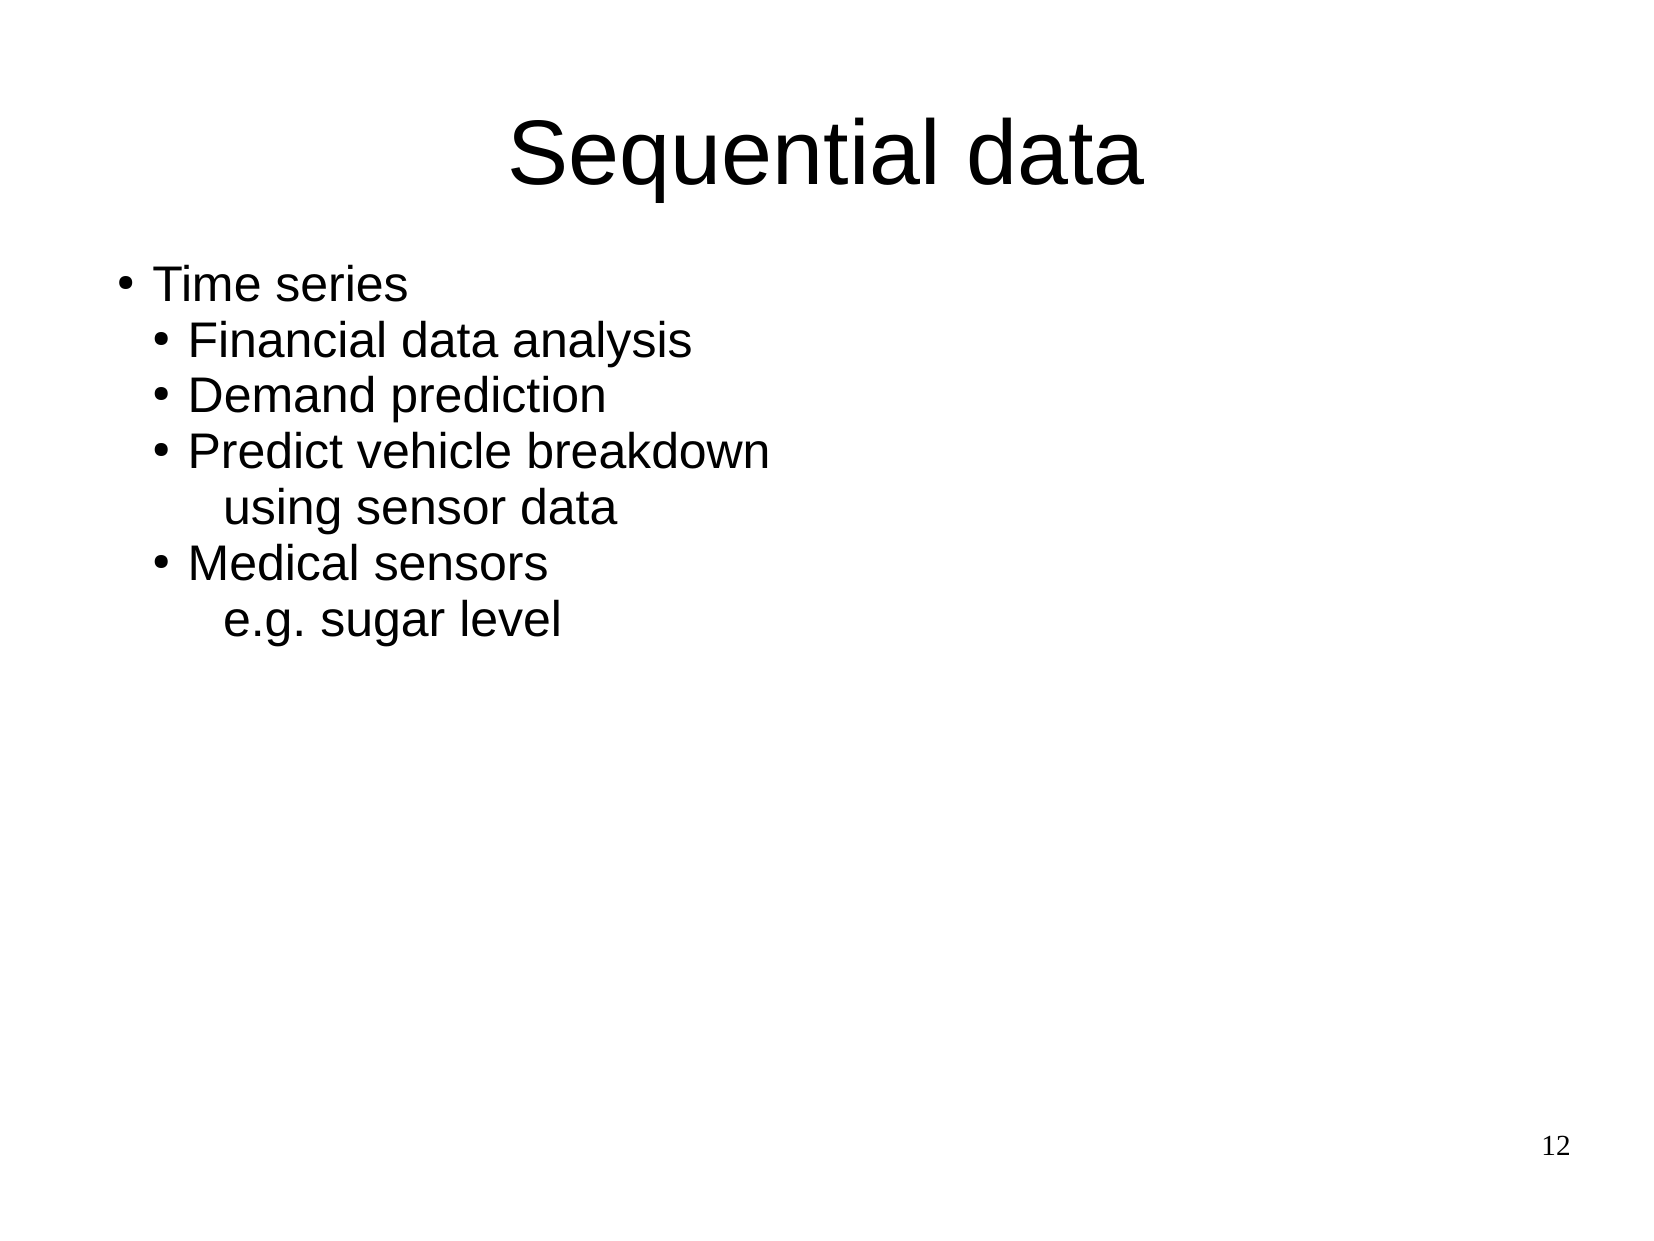

# Sequential data
Time series
Financial data analysis
Demand prediction
Predict vehicle breakdown
using sensor data
Medical sensors
e.g. sugar level
12